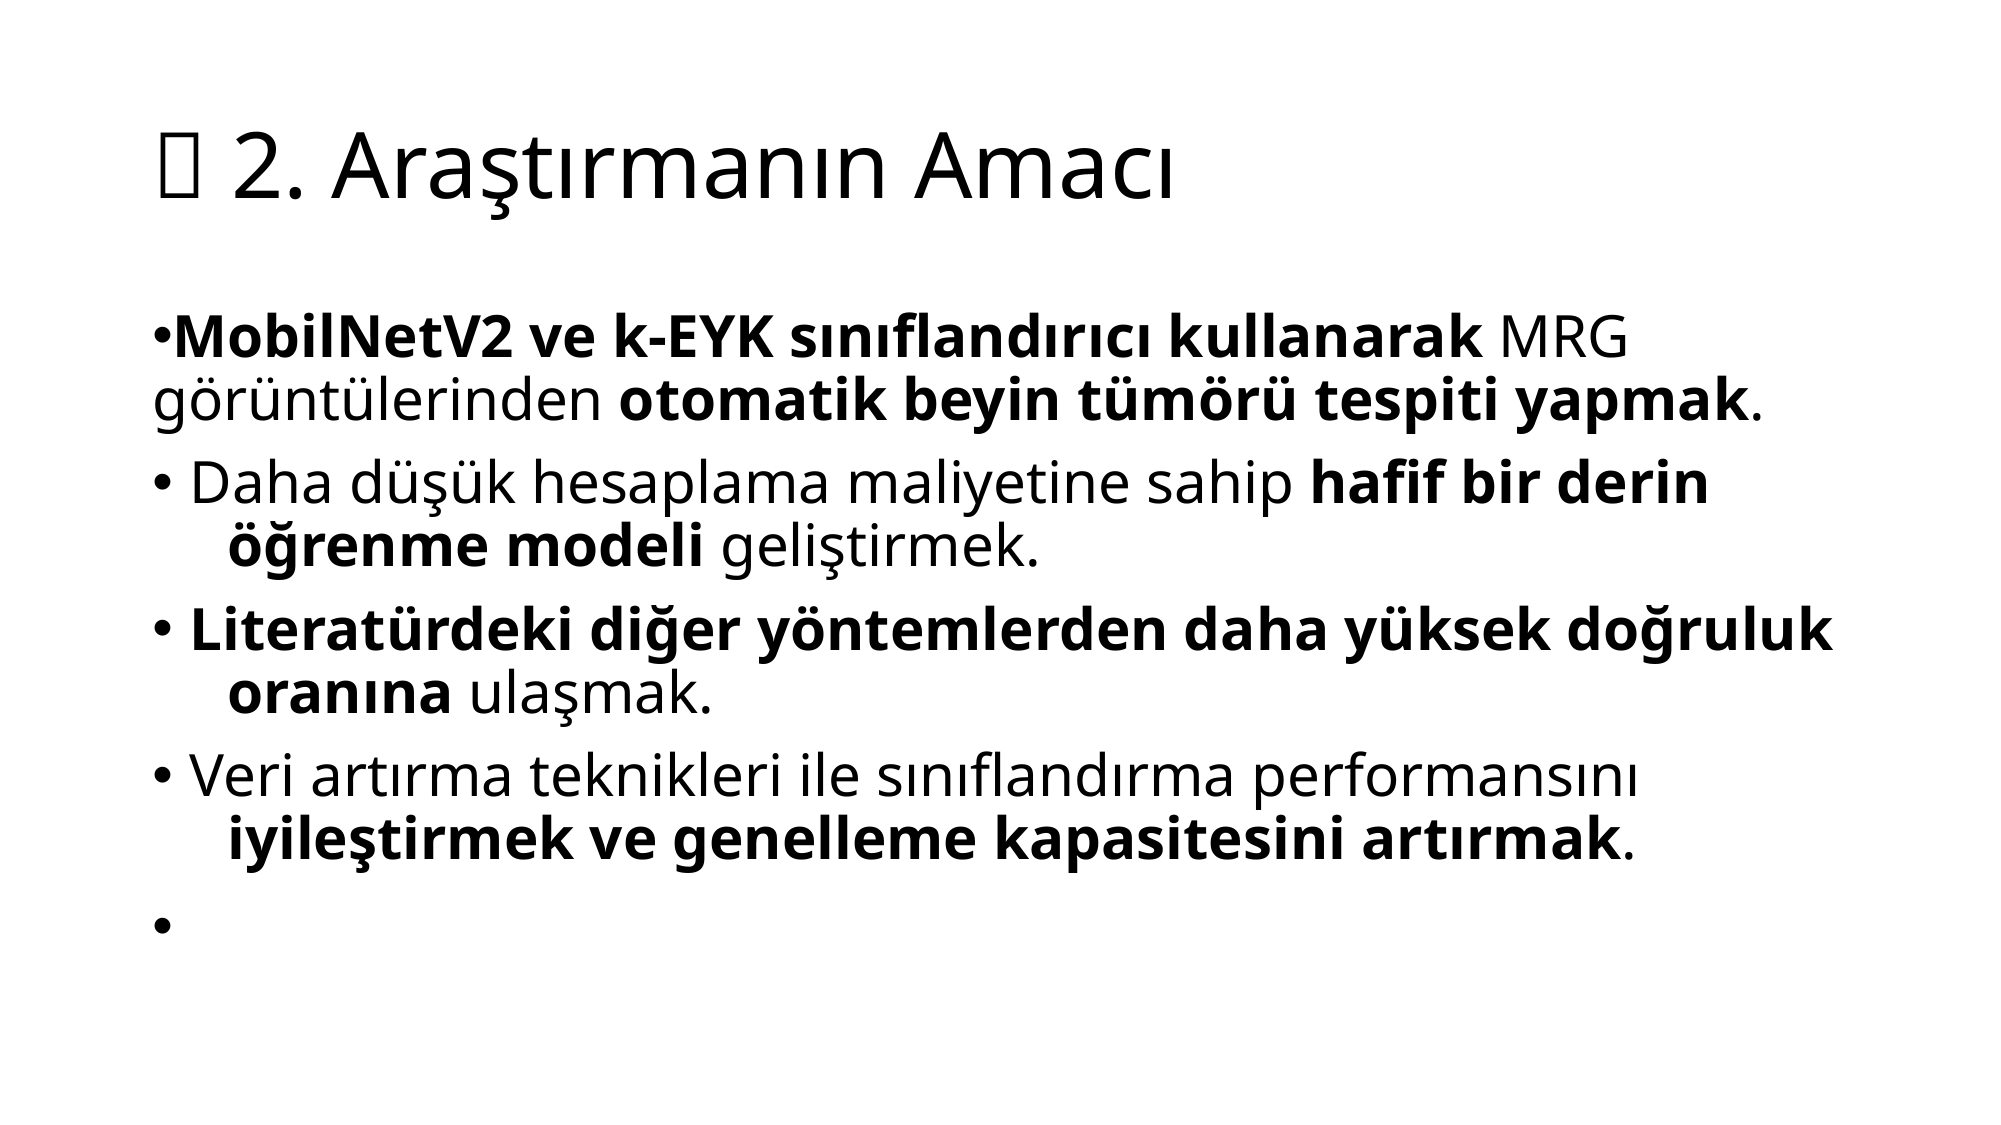

# 📌 2. Araştırmanın Amacı
MobilNetV2 ve k-EYK sınıflandırıcı kullanarak MRG görüntülerinden otomatik beyin tümörü tespiti yapmak.
Daha düşük hesaplama maliyetine sahip hafif bir derin öğrenme modeli geliştirmek.
Literatürdeki diğer yöntemlerden daha yüksek doğruluk oranına ulaşmak.
Veri artırma teknikleri ile sınıflandırma performansını iyileştirmek ve genelleme kapasitesini artırmak.